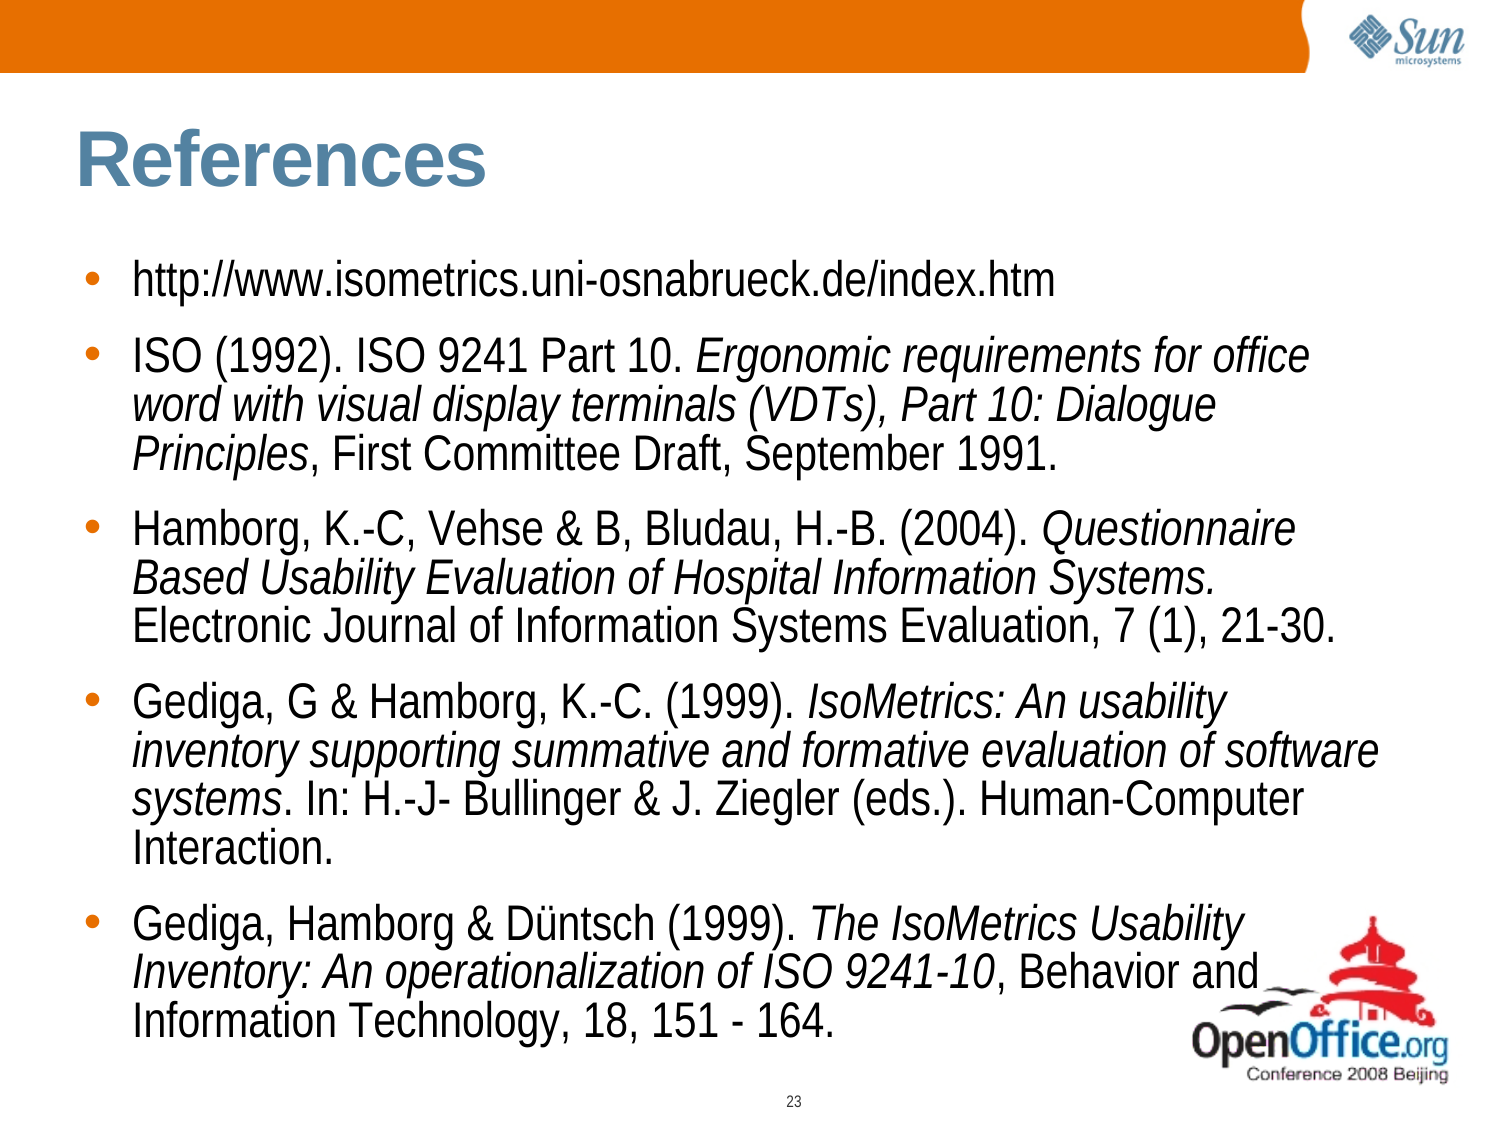

# References
http://www.isometrics.uni-osnabrueck.de/index.htm
ISO (1992). ISO 9241 Part 10. Ergonomic requirements for office word with visual display terminals (VDTs), Part 10: Dialogue Principles, First Committee Draft, September 1991.
Hamborg, K.-C, Vehse & B, Bludau, H.-B. (2004). Questionnaire Based Usability Evaluation of Hospital Information Systems. Electronic Journal of Information Systems Evaluation, 7 (1), 21-30.
Gediga, G & Hamborg, K.-C. (1999). IsoMetrics: An usability inventory supporting summative and formative evaluation of software systems. In: H.-J- Bullinger & J. Ziegler (eds.). Human-Computer Interaction.
Gediga, Hamborg & Düntsch (1999). The IsoMetrics Usability Inventory: An operationalization of ISO 9241-10, Behavior and Information Technology, 18, 151 - 164.